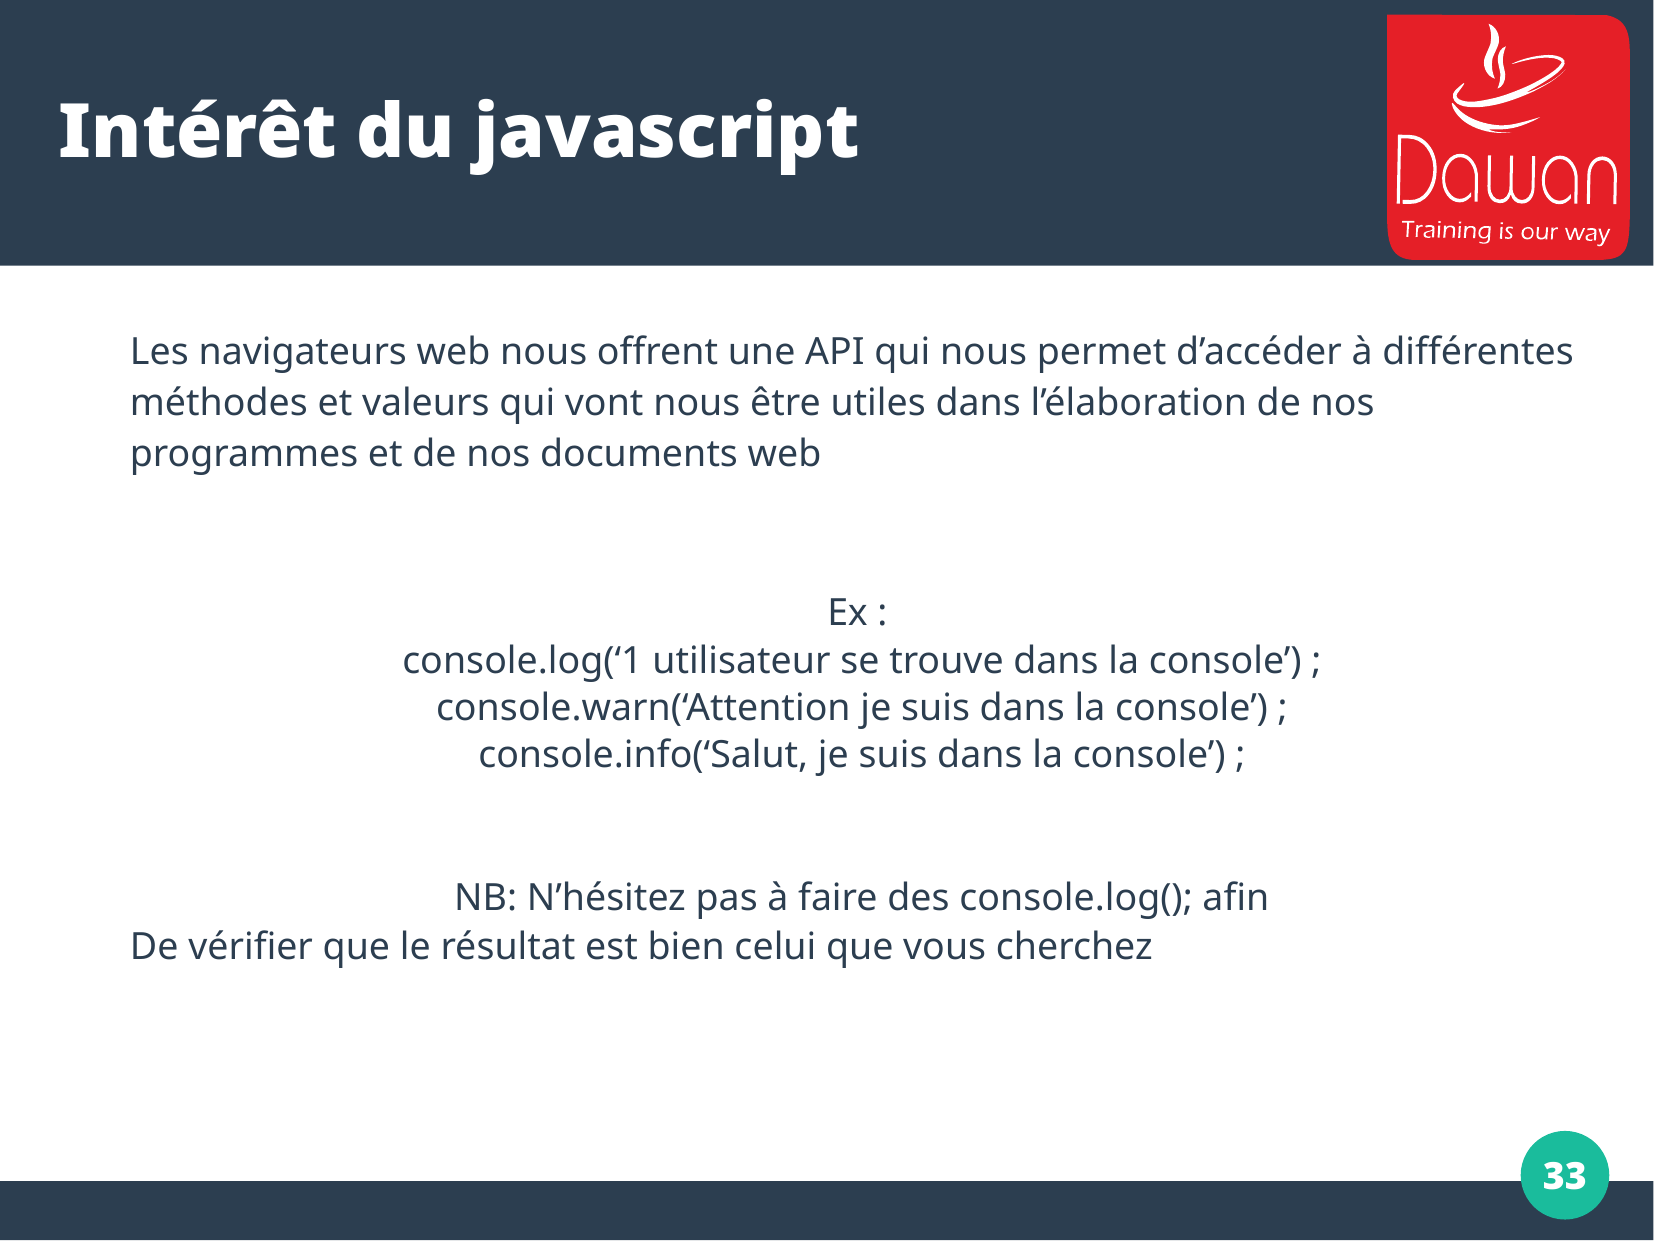

# Intérêt du javascript
Les navigateurs web nous offrent une API qui nous permet d’accéder à différentes méthodes et valeurs qui vont nous être utiles dans l’élaboration de nos programmes et de nos documents web
Ex :
console.log(‘1 utilisateur se trouve dans la console’) ;
console.warn(‘Attention je suis dans la console’) ;
console.info(‘Salut, je suis dans la console’) ;
NB: N’hésitez pas à faire des console.log(); afin
De vérifier que le résultat est bien celui que vous cherchez
33